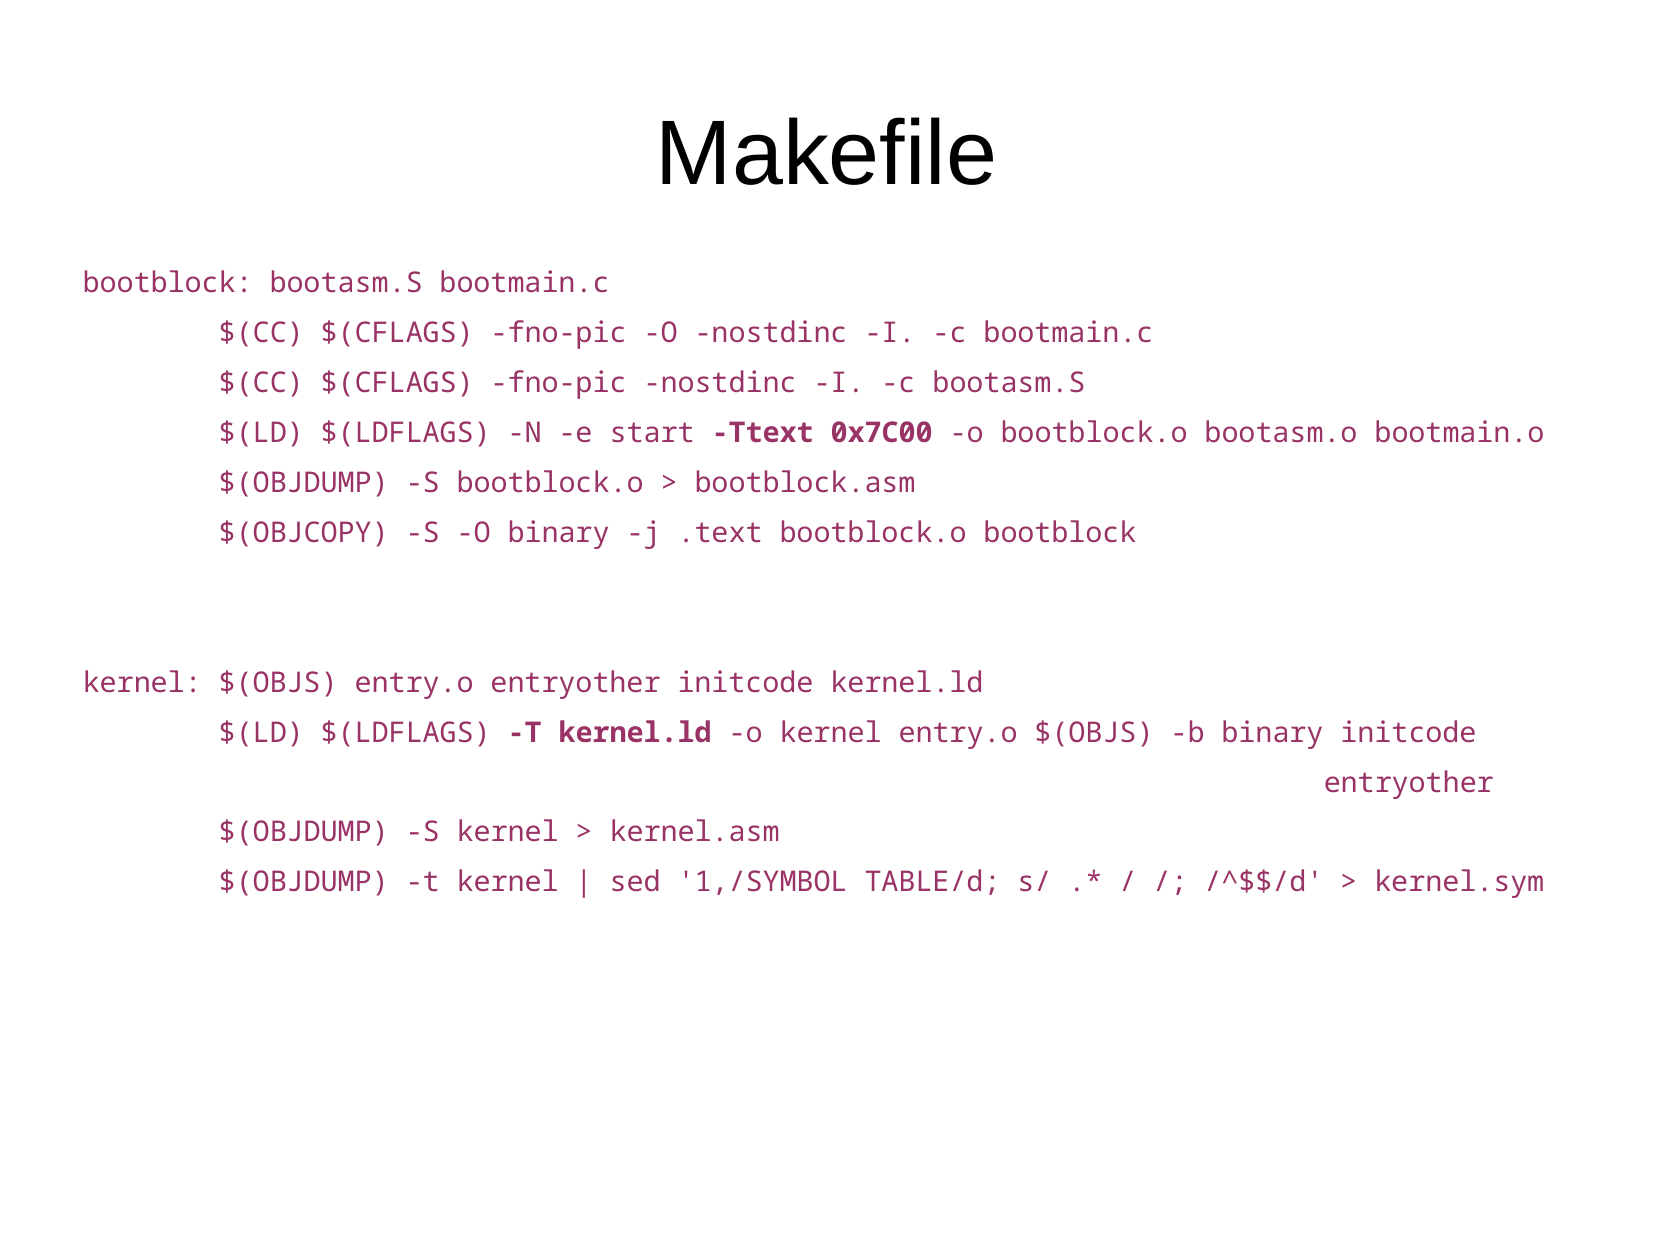

Makefile
# bootblock: bootasm.S bootmain.c
 $(CC) $(CFLAGS) -fno-pic -O -nostdinc -I. -c bootmain.c
 $(CC) $(CFLAGS) -fno-pic -nostdinc -I. -c bootasm.S
 $(LD) $(LDFLAGS) -N -e start -Ttext 0x7C00 -o bootblock.o bootasm.o bootmain.o
 $(OBJDUMP) -S bootblock.o > bootblock.asm
 $(OBJCOPY) -S -O binary -j .text bootblock.o bootblock
kernel: $(OBJS) entry.o entryother initcode kernel.ld
 $(LD) $(LDFLAGS) -T kernel.ld -o kernel entry.o $(OBJS) -b binary initcode
 entryother
 $(OBJDUMP) -S kernel > kernel.asm
 $(OBJDUMP) -t kernel | sed '1,/SYMBOL TABLE/d; s/ .* / /; /^$$/d' > kernel.sym